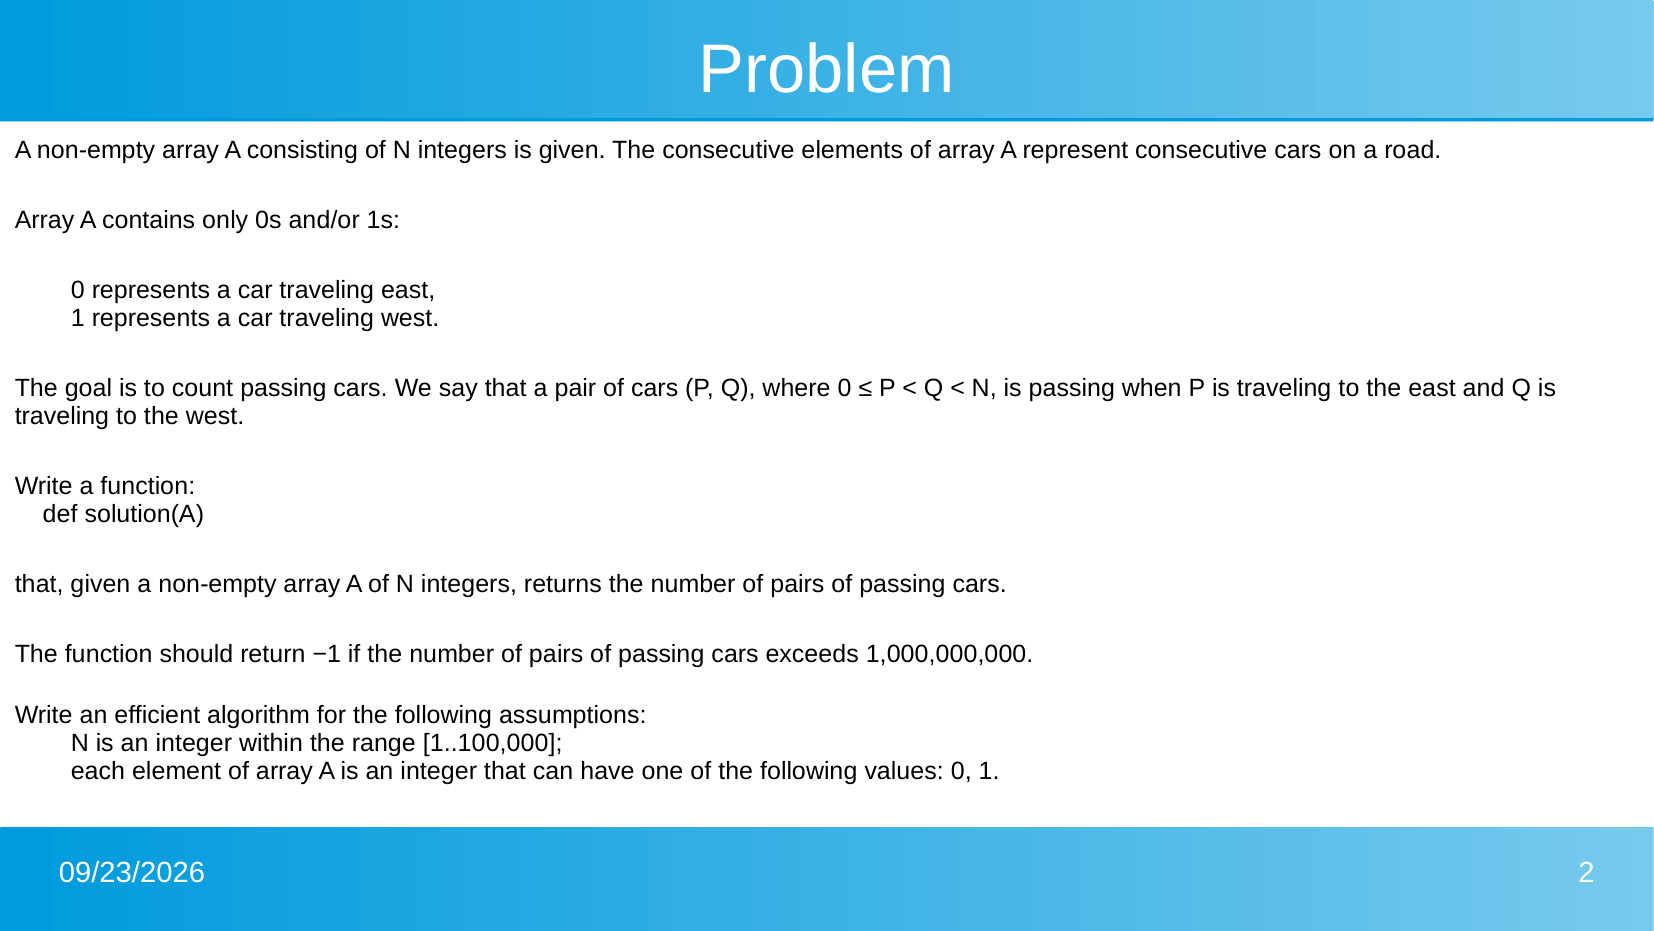

# Problem
A non-empty array A consisting of N integers is given. The consecutive elements of array A represent consecutive cars on a road.
Array A contains only 0s and/or 1s:
 0 represents a car traveling east,
 1 represents a car traveling west.
The goal is to count passing cars. We say that a pair of cars (P, Q), where 0 ≤ P < Q < N, is passing when P is traveling to the east and Q is traveling to the west.
Write a function:
 def solution(A)
that, given a non-empty array A of N integers, returns the number of pairs of passing cars.
The function should return −1 if the number of pairs of passing cars exceeds 1,000,000,000.
Write an efficient algorithm for the following assumptions:
 N is an integer within the range [1..100,000];
 each element of array A is an integer that can have one of the following values: 0, 1.
2